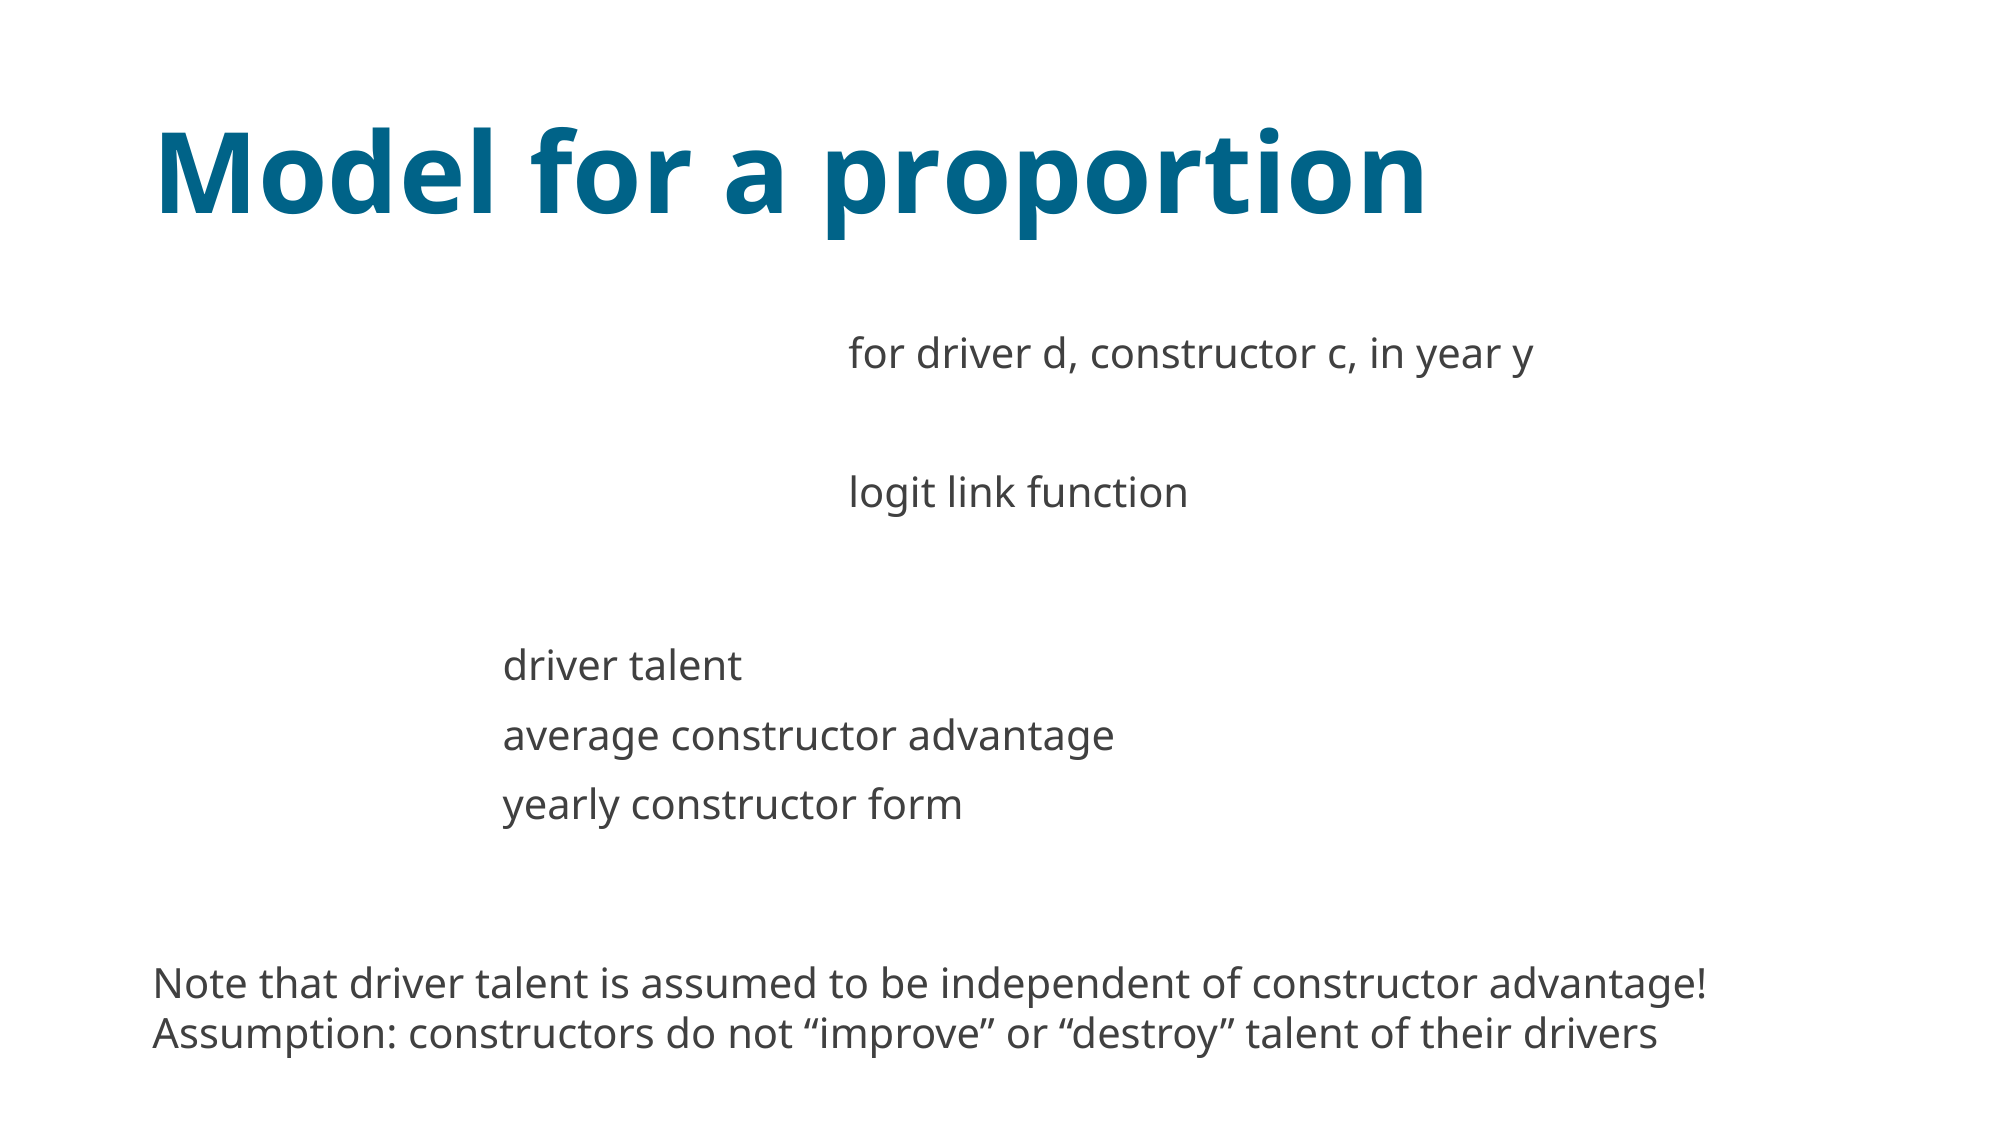

# Model for a proportion
for driver d, constructor c, in year y
logit link function
driver talent
average constructor advantage
yearly constructor form
Note that driver talent is assumed to be independent of constructor advantage!
Assumption: constructors do not “improve” or “destroy” talent of their drivers